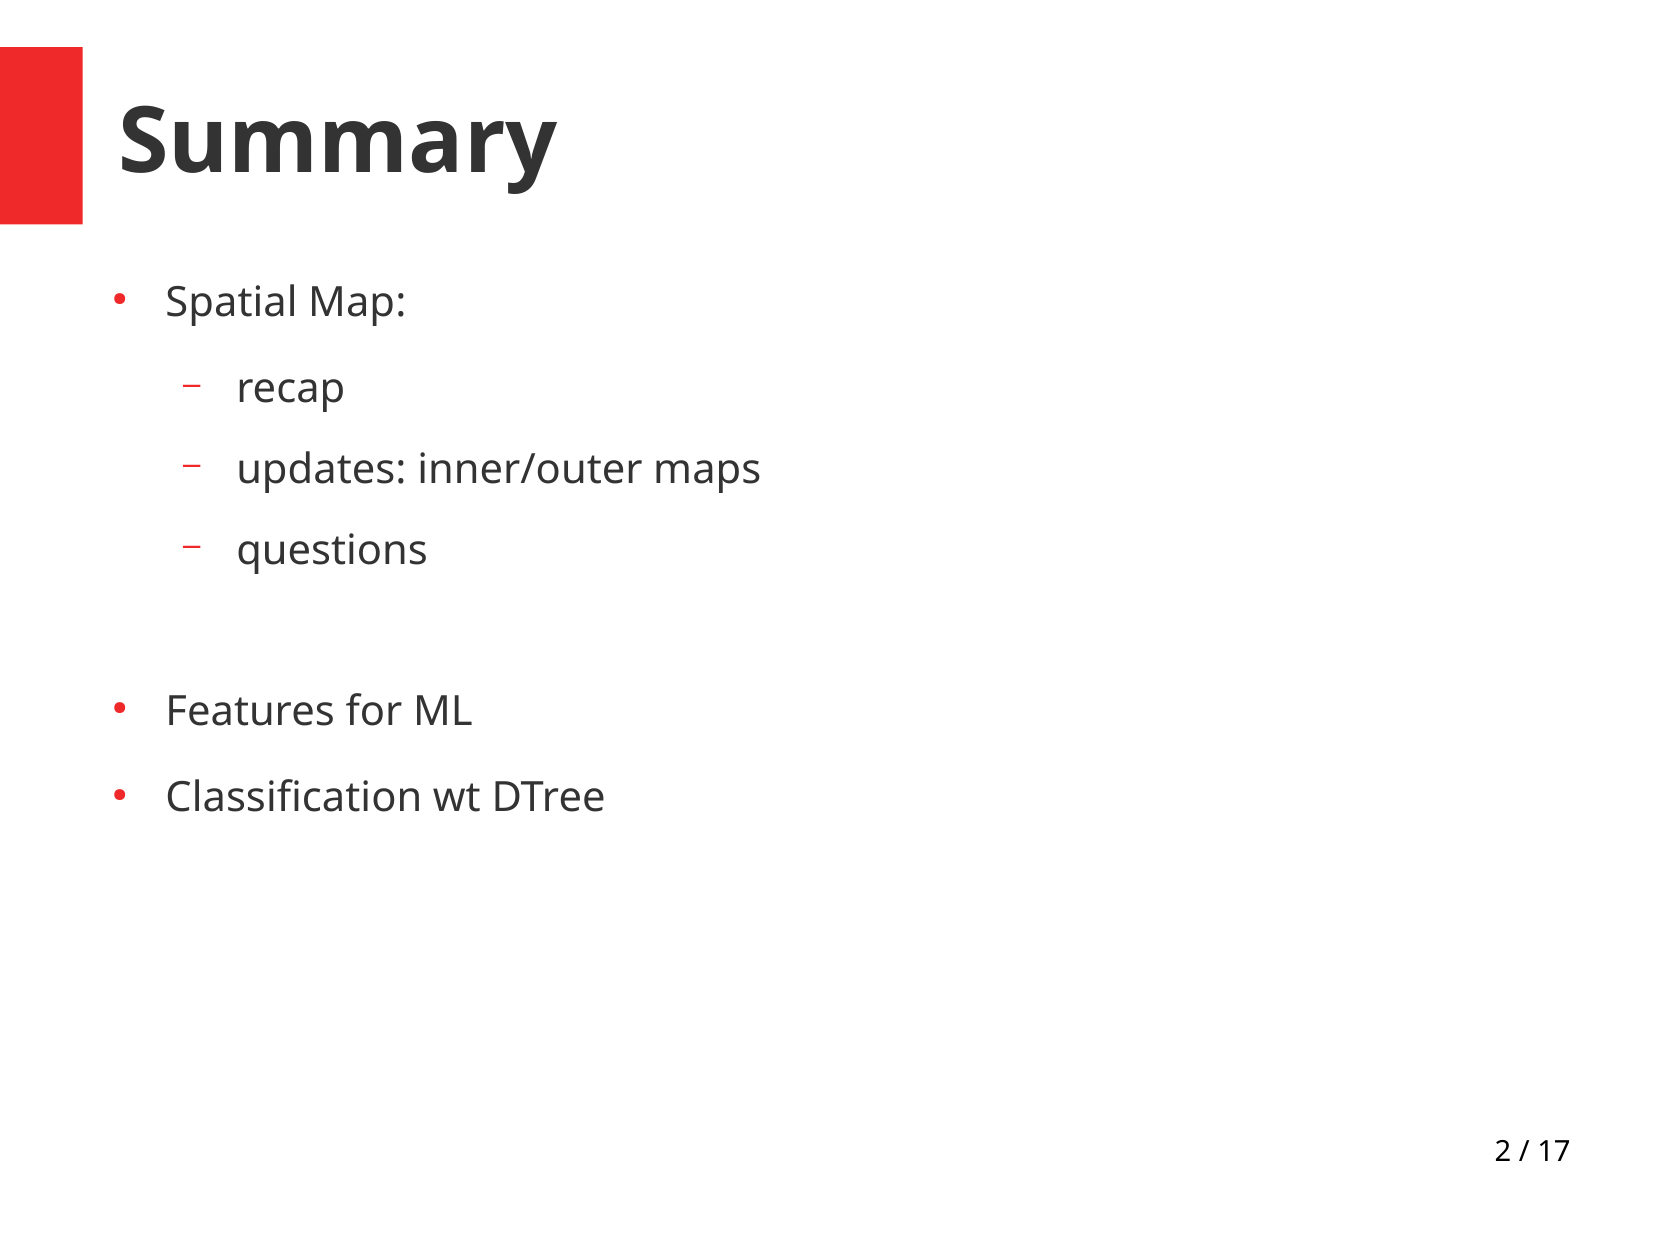

# Summary
Spatial Map:
recap
updates: inner/outer maps
questions
Features for ML
Classification wt DTree
2